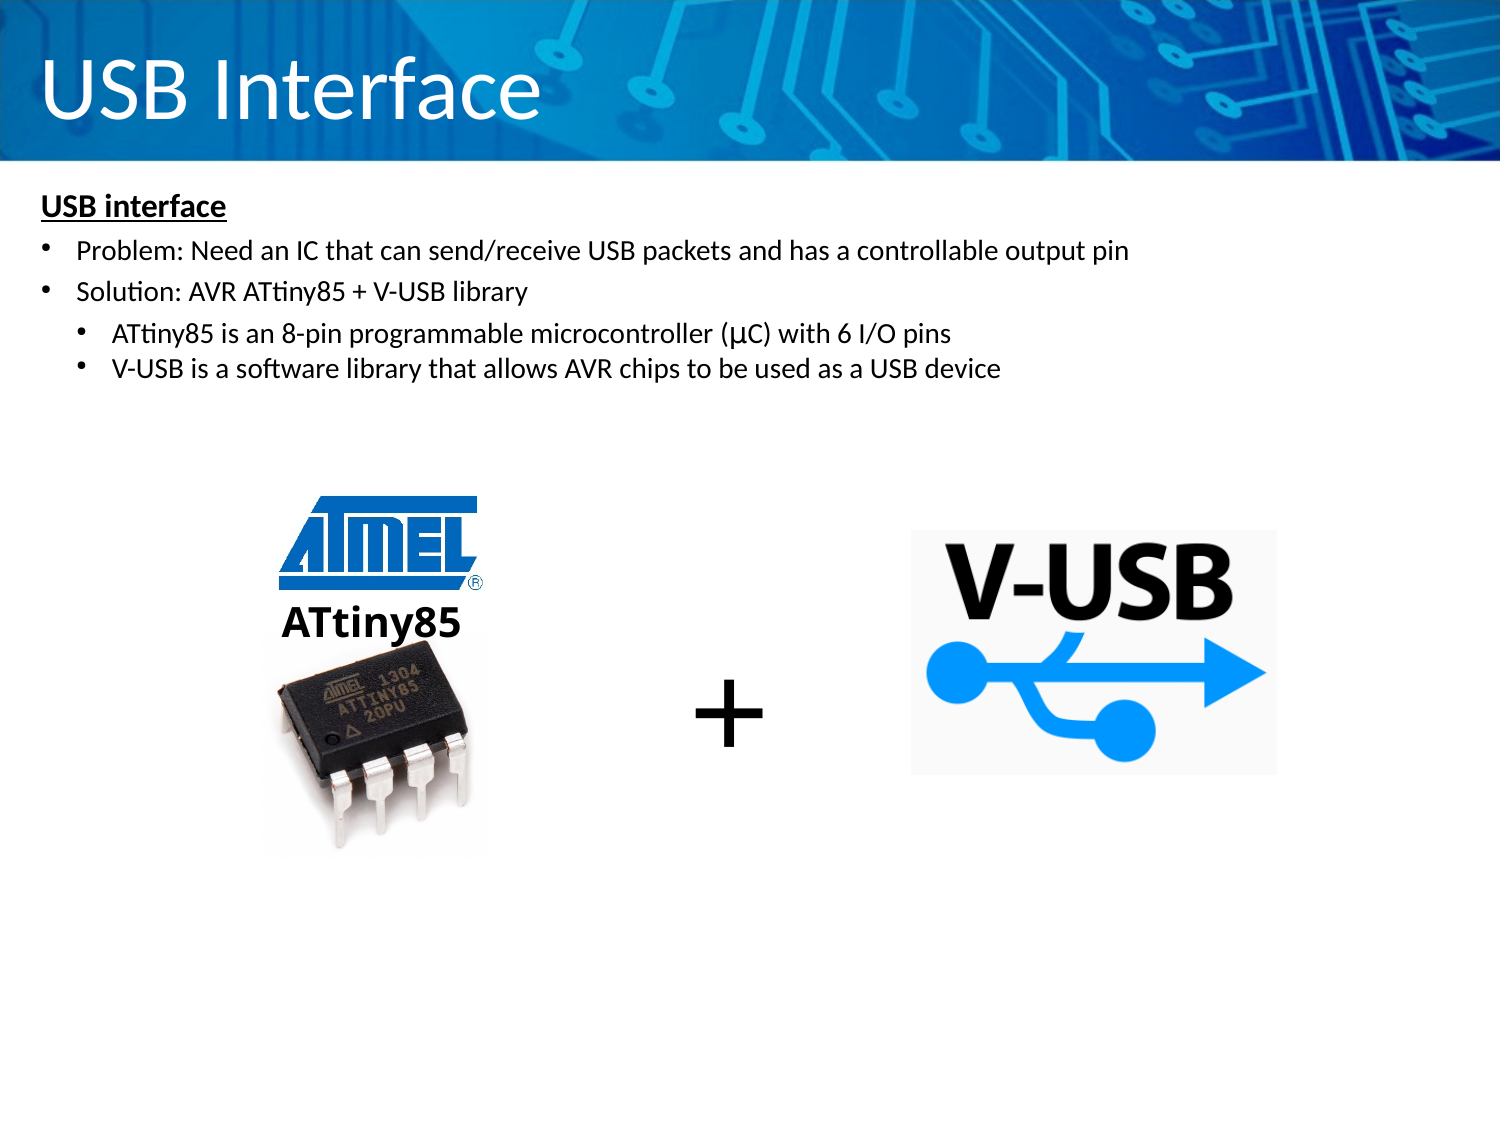

# USB Interface
USB interface
Problem: Need an IC that can send/receive USB packets and has a controllable output pin
Solution: AVR ATtiny85 + V-USB library
ATtiny85 is an 8-pin programmable microcontroller (μC) with 6 I/O pins
V-USB is a software library that allows AVR chips to be used as a USB device
ATtiny85
+